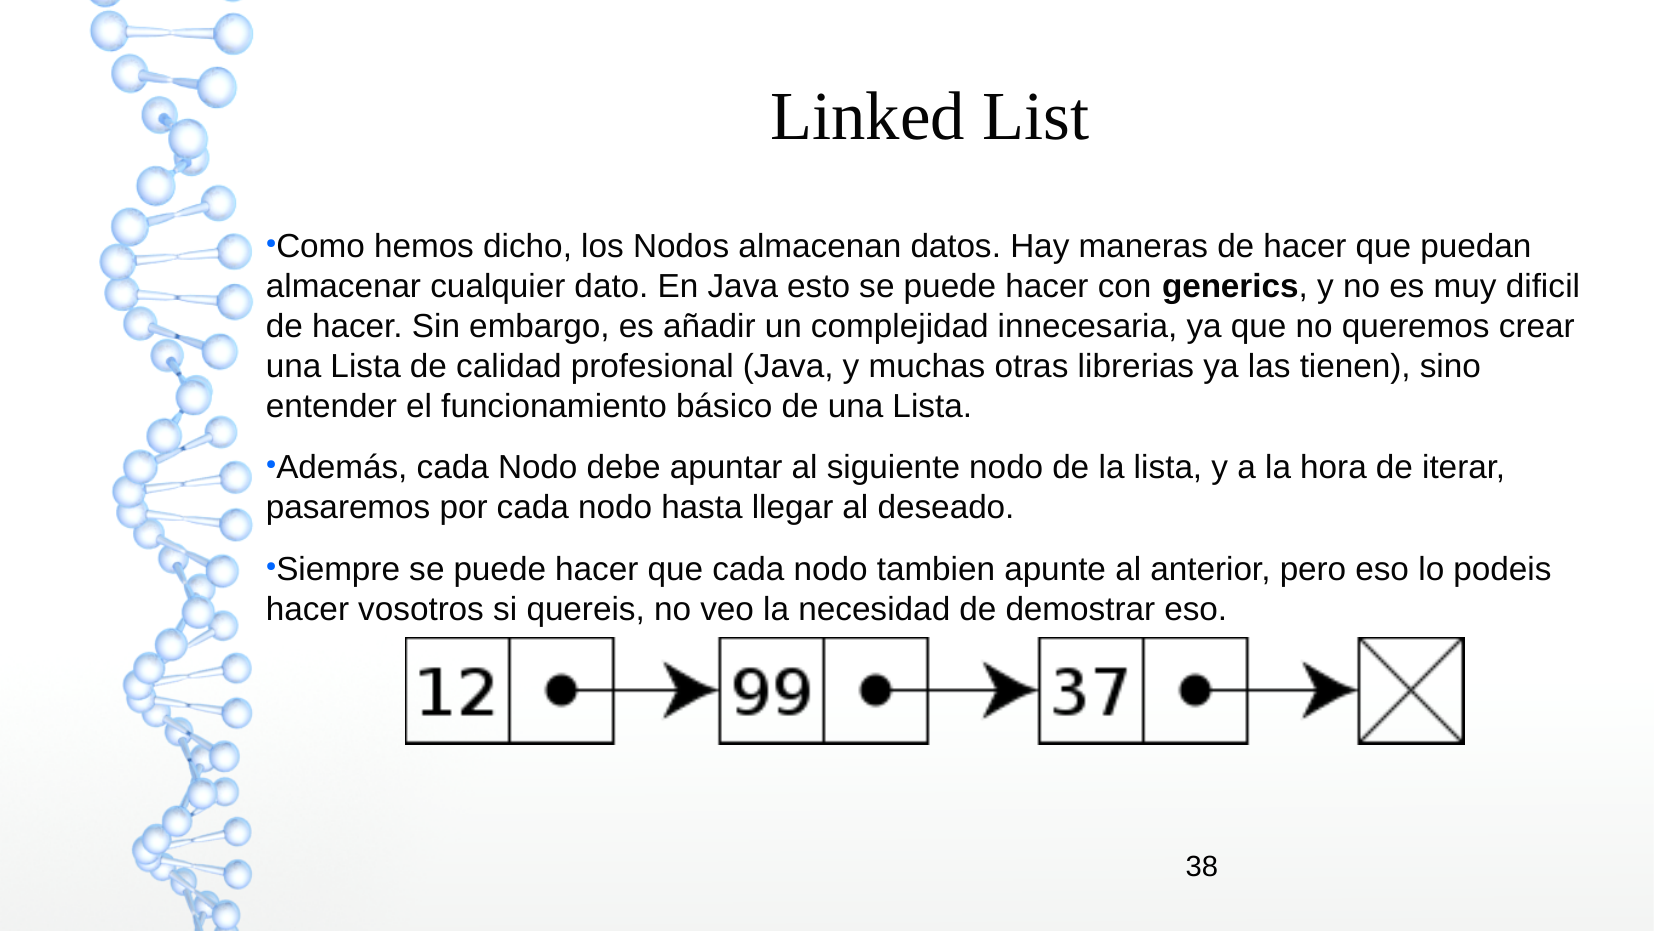

# Linked List
Como hemos dicho, los Nodos almacenan datos. Hay maneras de hacer que puedan almacenar cualquier dato. En Java esto se puede hacer con generics, y no es muy dificil de hacer. Sin embargo, es añadir un complejidad innecesaria, ya que no queremos crear una Lista de calidad profesional (Java, y muchas otras librerias ya las tienen), sino entender el funcionamiento básico de una Lista.
Además, cada Nodo debe apuntar al siguiente nodo de la lista, y a la hora de iterar, pasaremos por cada nodo hasta llegar al deseado.
Siempre se puede hacer que cada nodo tambien apunte al anterior, pero eso lo podeis hacer vosotros si quereis, no veo la necesidad de demostrar eso.
37